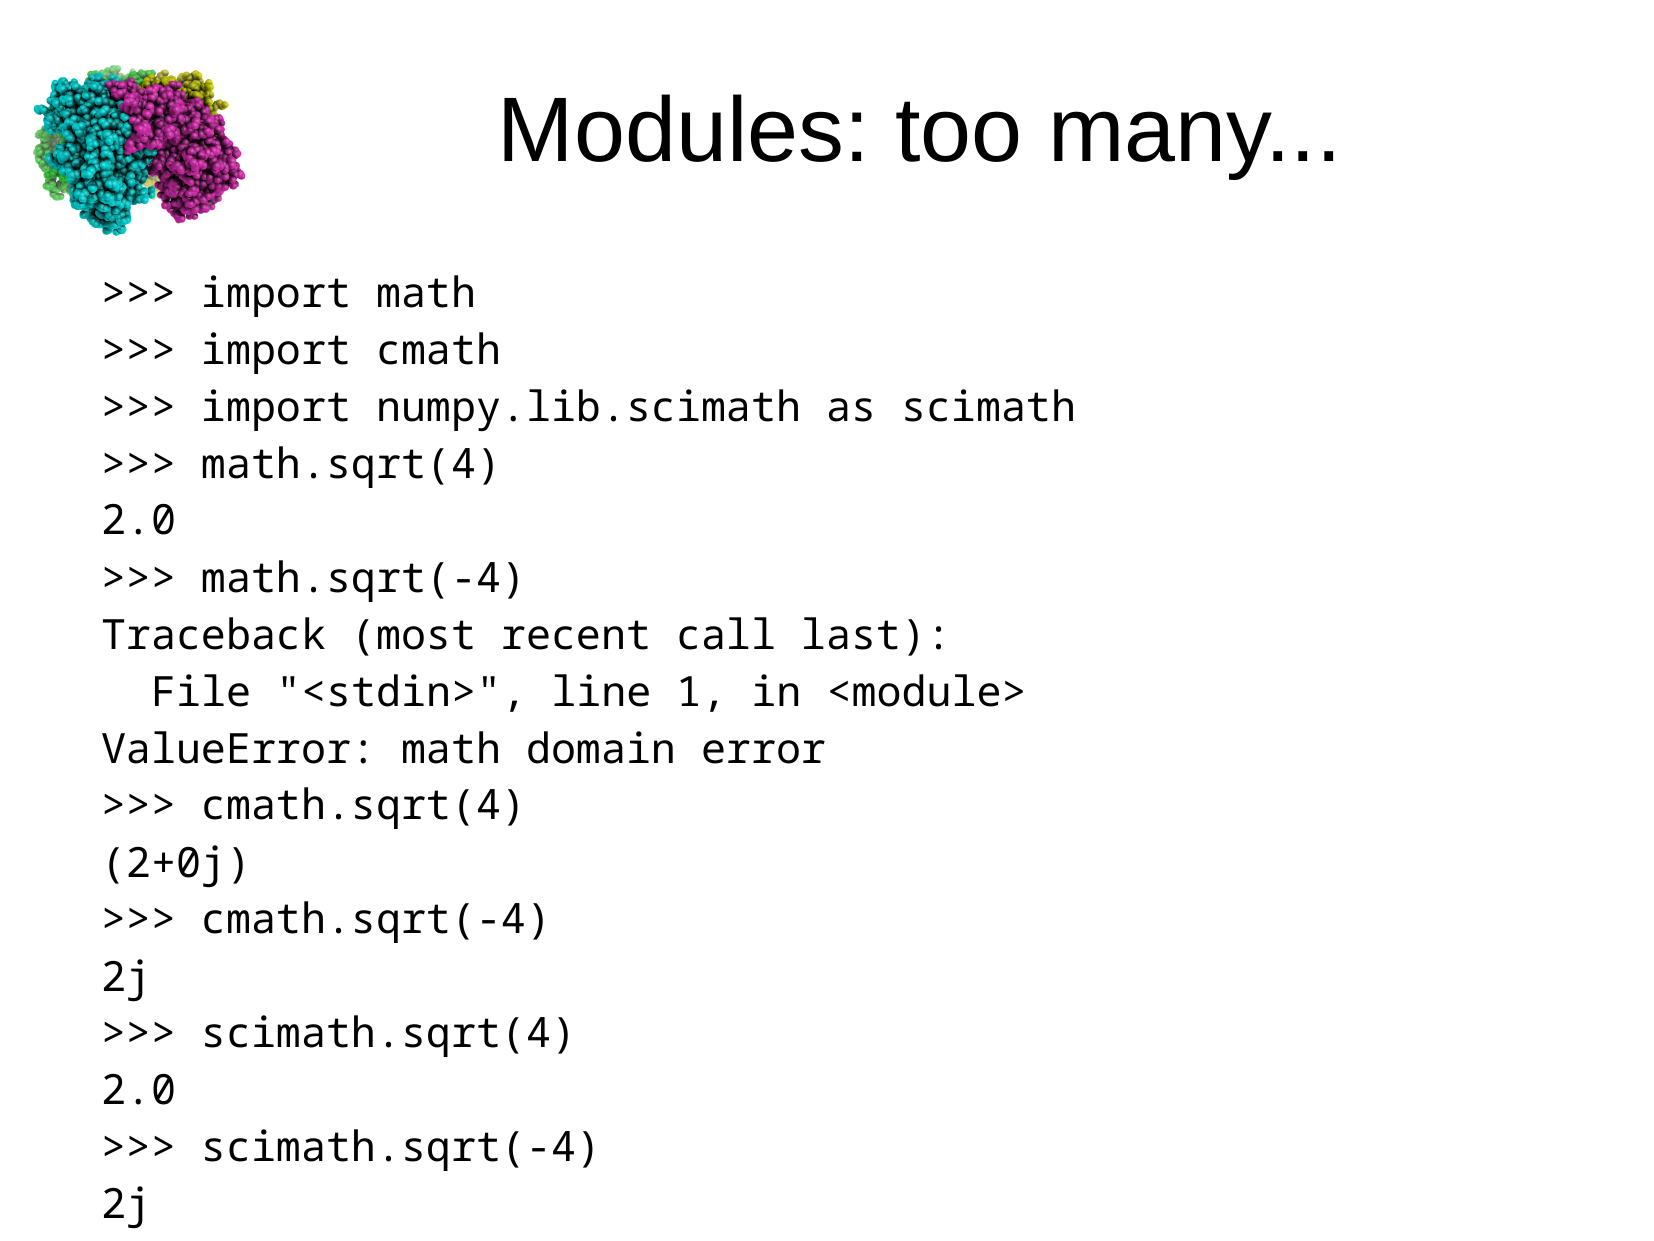

# Modules: too many...
>>> import math
>>> import cmath
>>> import numpy.lib.scimath as scimath
>>> math.sqrt(4)
2.0
>>> math.sqrt(-4)
Traceback (most recent call last):
 File "<stdin>", line 1, in <module>
ValueError: math domain error
>>> cmath.sqrt(4)
(2+0j)
>>> cmath.sqrt(-4)
2j
>>> scimath.sqrt(4)
2.0
>>> scimath.sqrt(-4)
2j